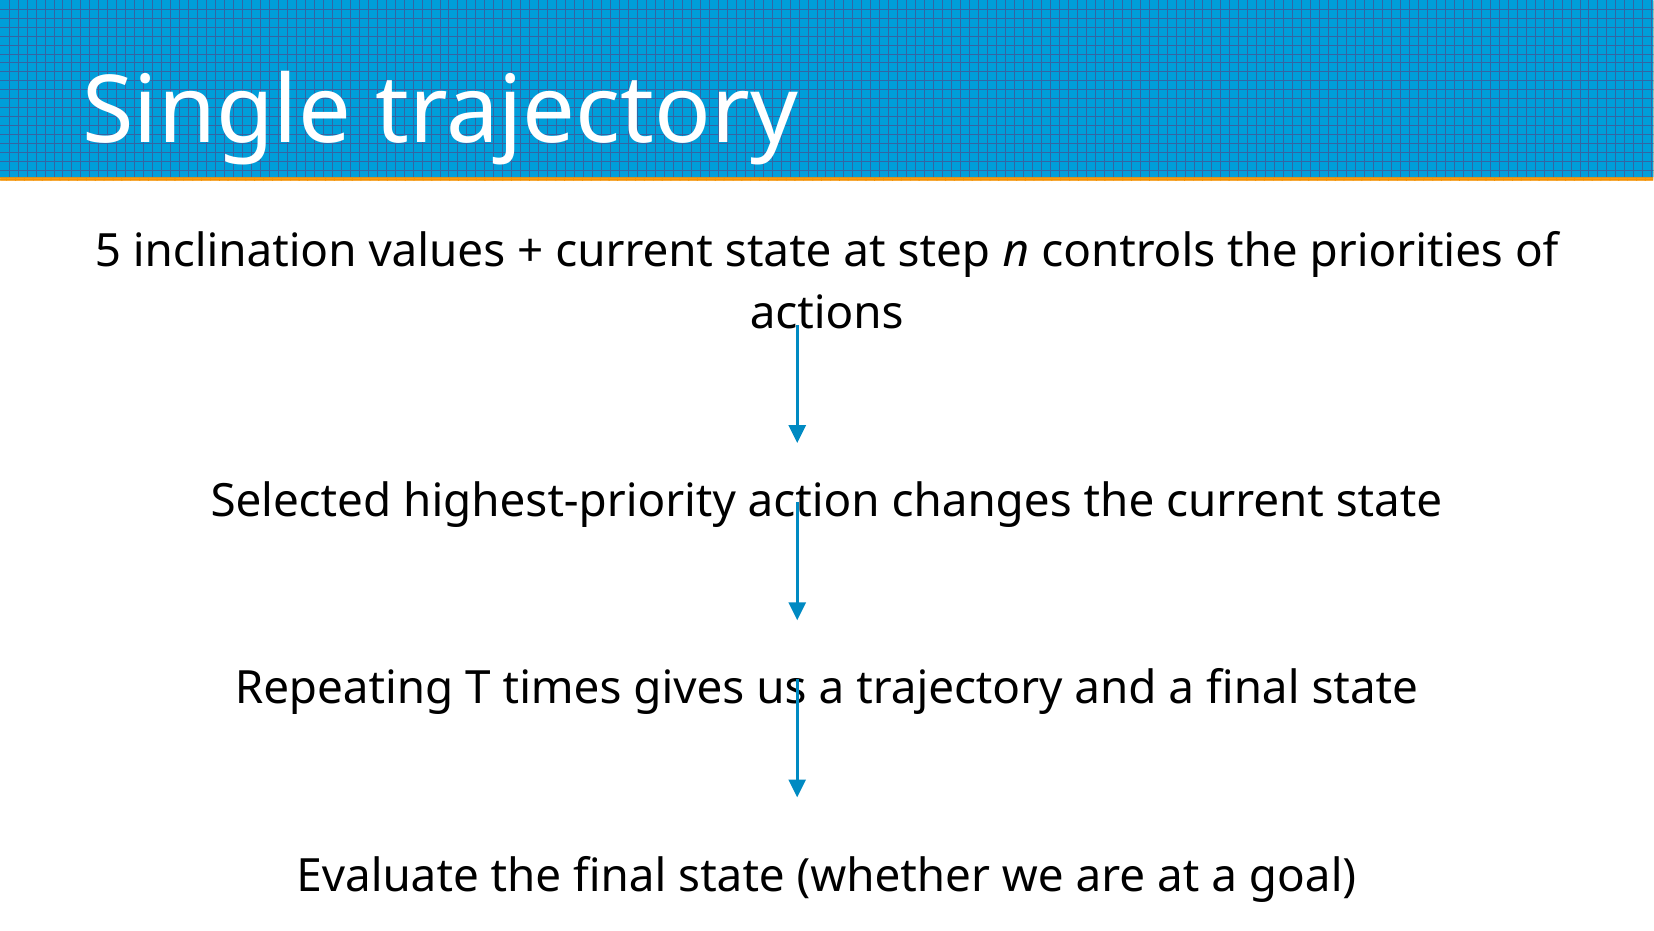

# Single trajectory
5 inclination values + current state at step n controls the priorities of actions
Selected highest-priority action changes the current state
Repeating T times gives us a trajectory and a final state
Evaluate the final state (whether we are at a goal)